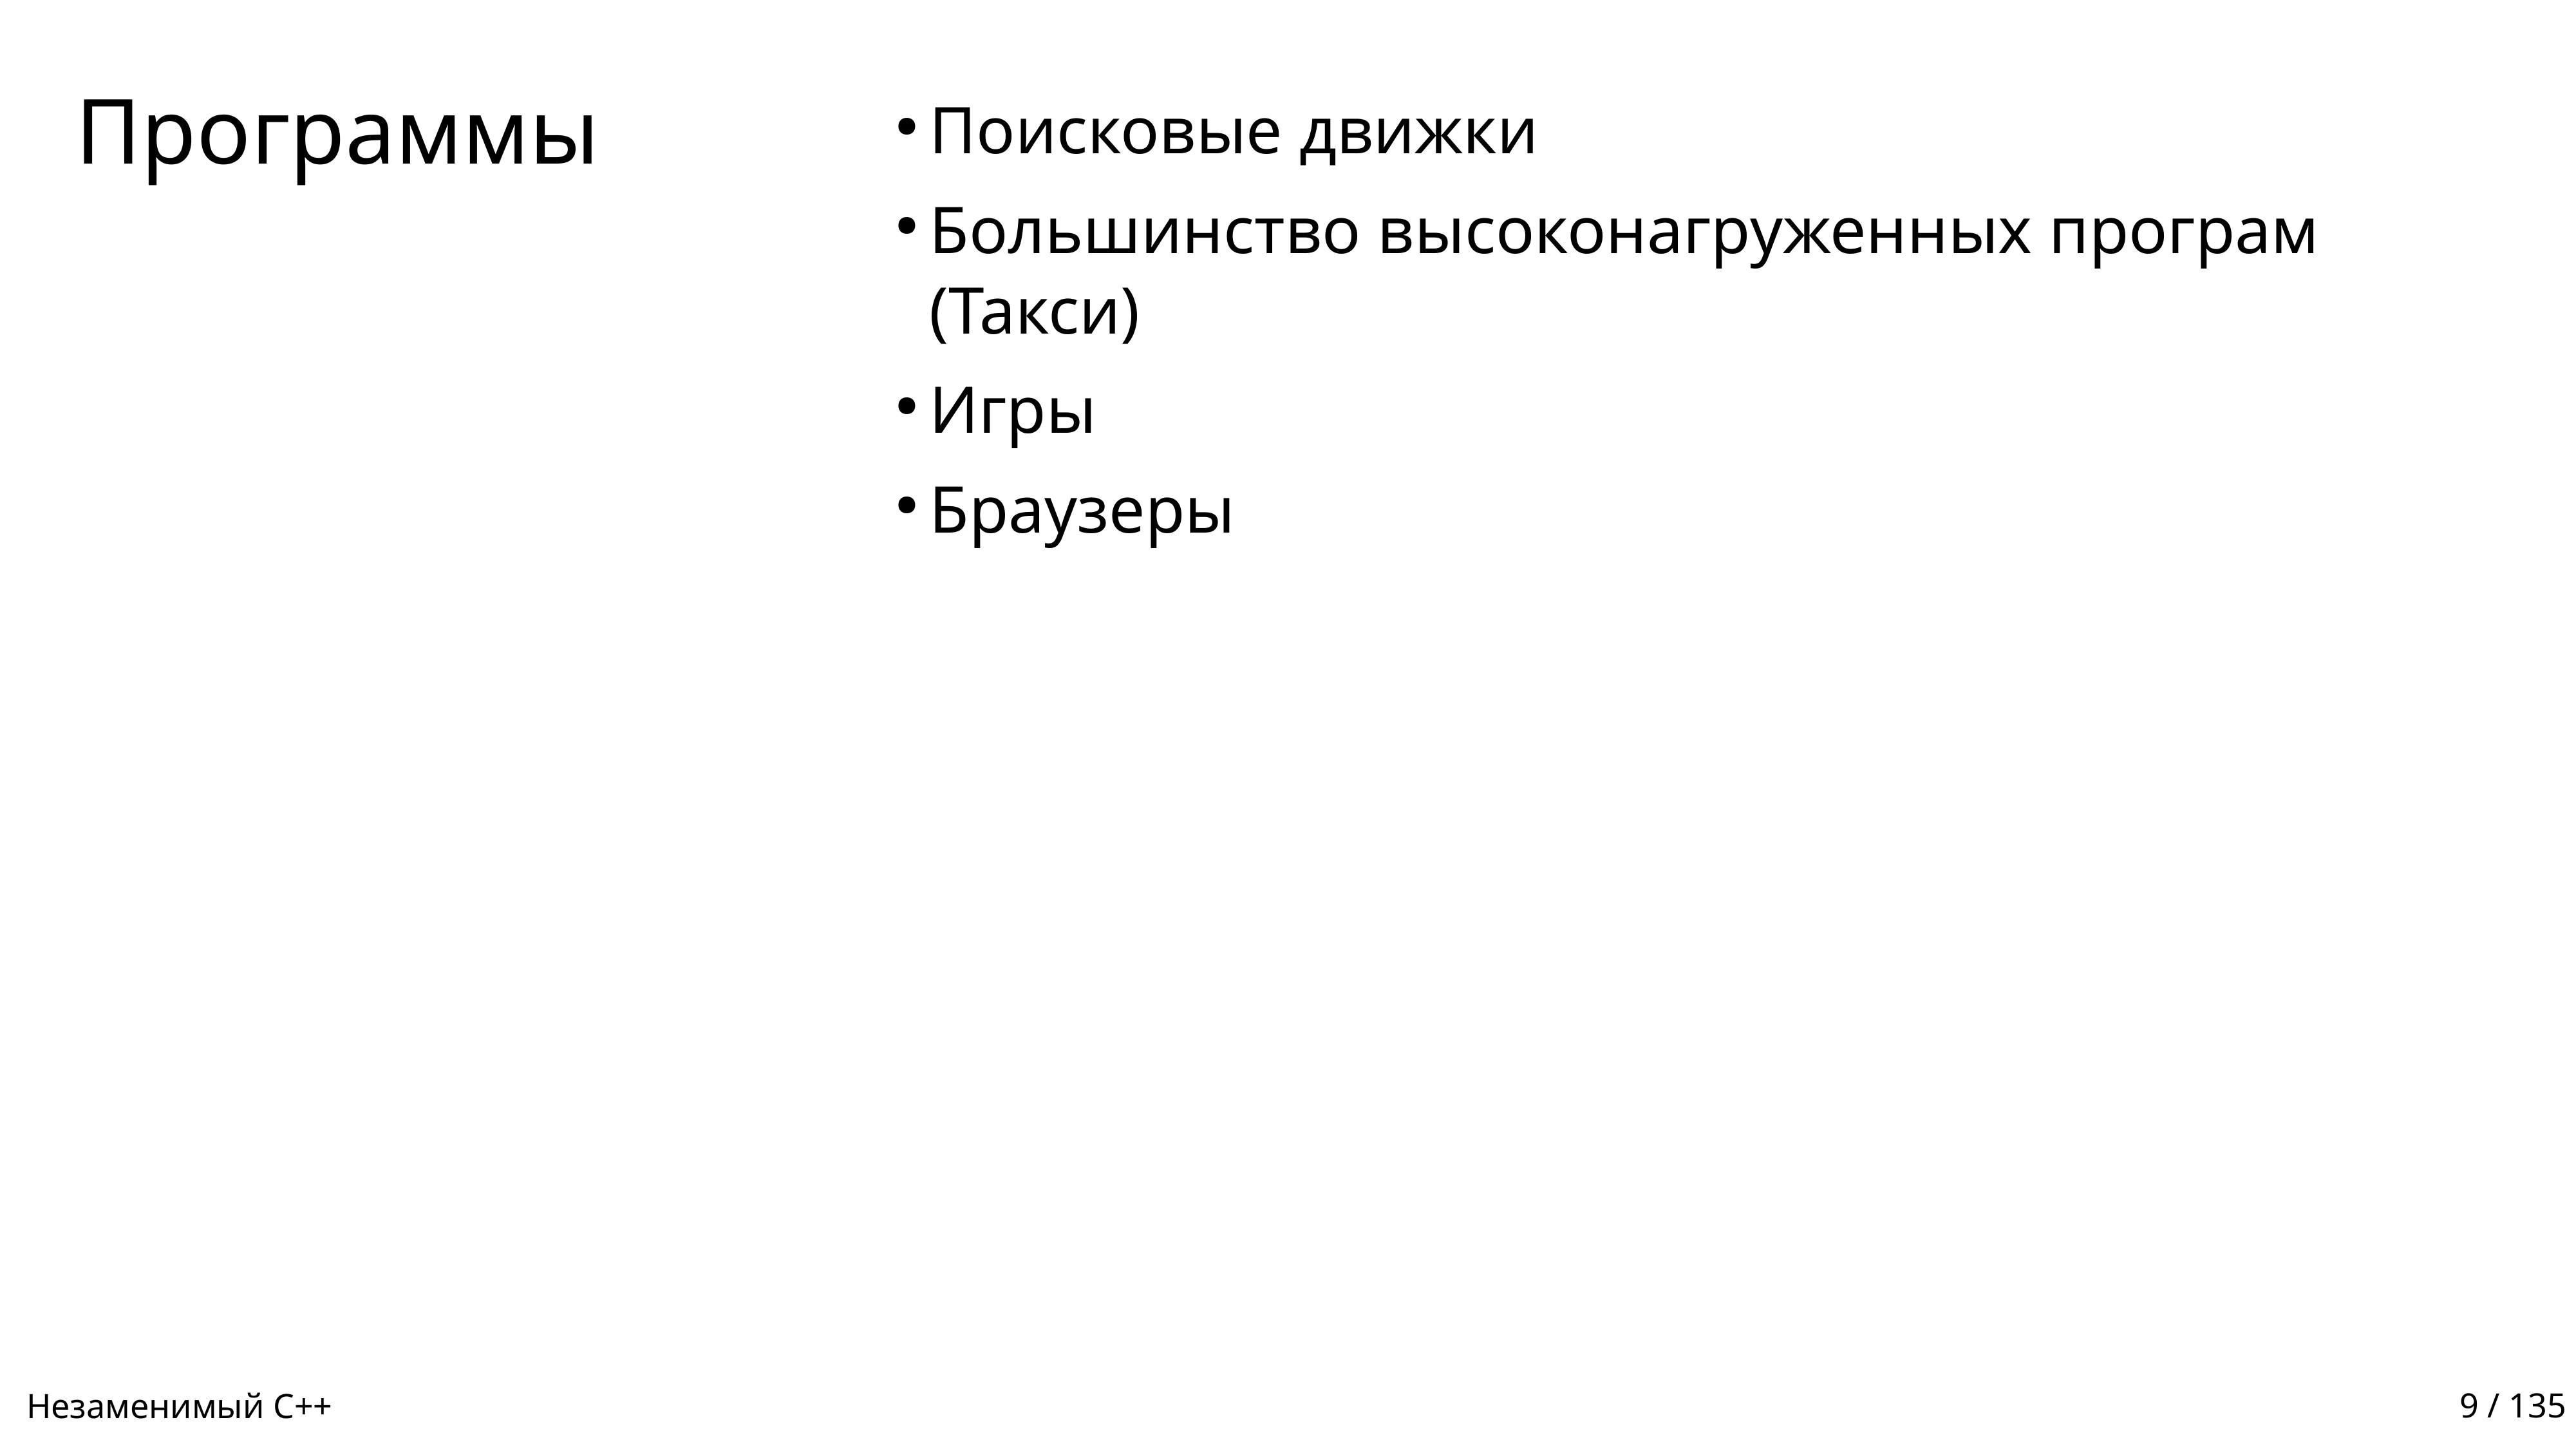

# Программы
Поисковые движки
Большинство высоконагруженных програм (Такси)
Игры
Браузеры
Незаменимый C++